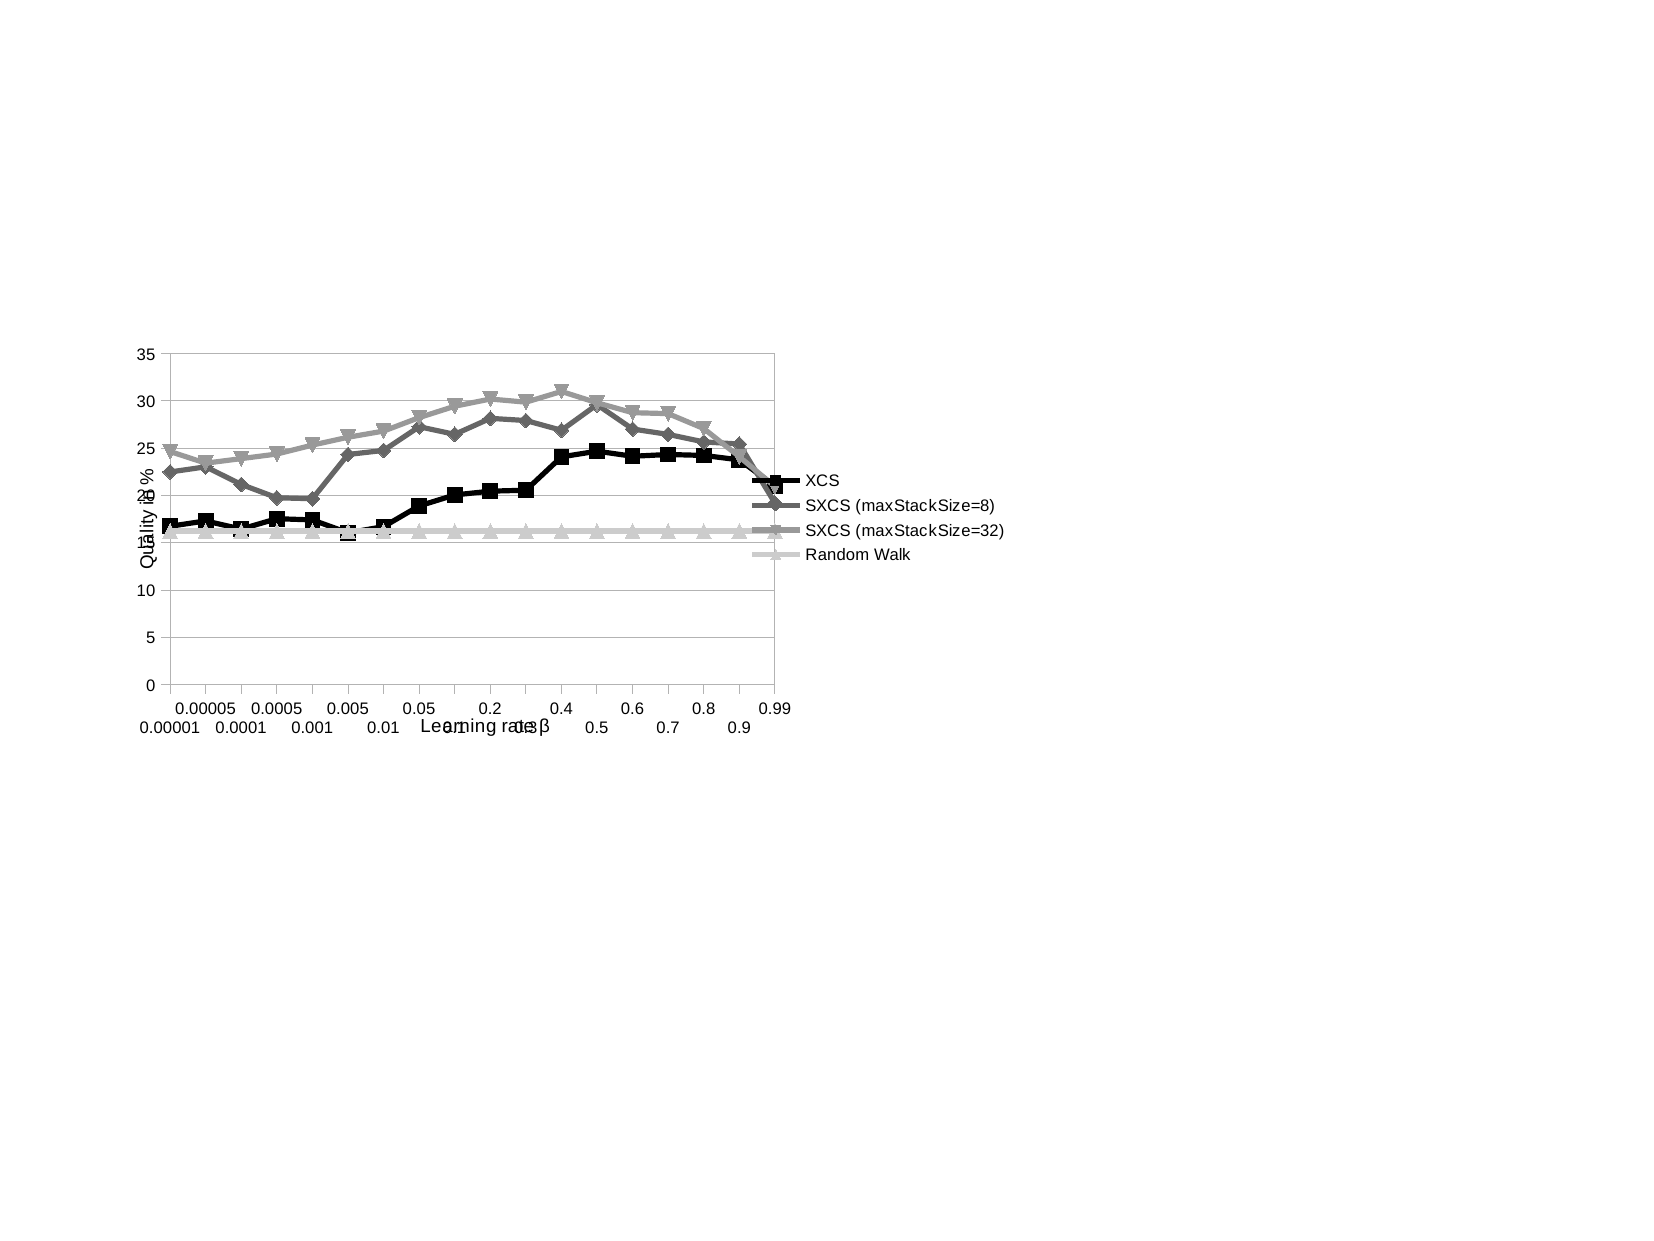

### Chart
| Category | XCS | SXCS (maxStackSize=8) | SXCS (maxStackSize=32) | Random Walk |
|---|---|---|---|---|
| 0.00001 | 16.75 | 22.49 | 24.65 | 16.25 |
| 0.00005 | 17.31 | 23.03 | 23.42 | 16.25 |
| 0.0001 | 16.45 | 21.17 | 23.9 | 16.25 |
| 0.0005 | 17.55 | 19.76 | 24.39 | 16.25 |
| 0.001 | 17.42 | 19.66 | 25.33 | 16.25 |
| 0.005 | 16.06 | 24.34 | 26.16 | 16.25 |
| 0.01 | 16.71 | 24.77 | 26.81 | 16.25 |
| 0.05 | 18.9 | 27.27 | 28.24 | 16.25 |
| 0.1 | 20.06 | 26.47 | 29.44 | 16.25 |
| 0.2 | 20.46 | 28.16 | 30.2 | 16.25 |
| 0.3 | 20.56 | 27.93 | 29.87 | 16.25 |
| 0.4 | 24.09 | 26.9 | 31.0 | 16.25 |
| 0.5 | 24.69 | 29.61 | 29.81 | 16.25 |
| 0.6 | 24.15 | 27.03 | 28.76 | 16.25 |
| 0.7 | 24.34 | 26.46 | 28.66 | 16.25 |
| 0.8 | 24.24 | 25.67 | 27.08 | 16.25 |
| 0.9 | 23.77 | 25.44 | 24.1 | 16.25 |
| 0.99 | 21.02 | 19.2 | 20.95 | 16.25 |